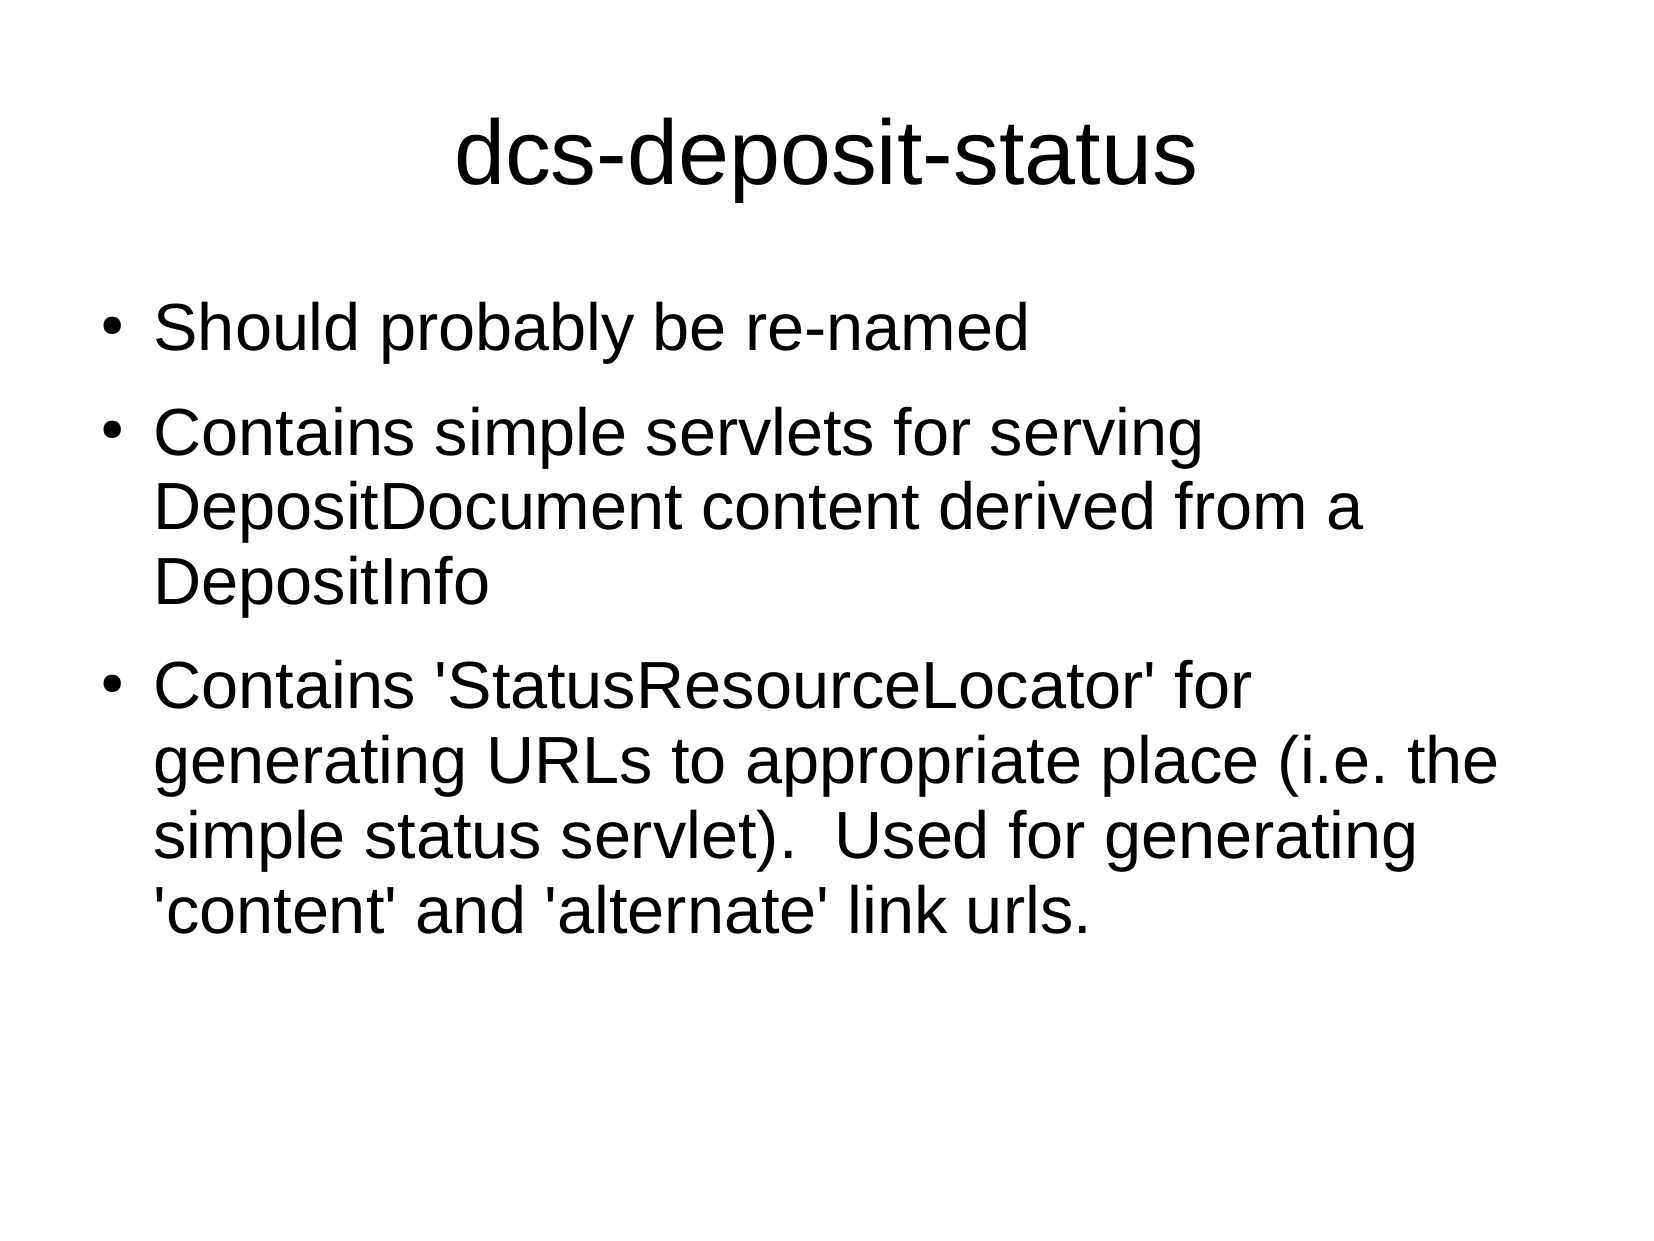

# dcs-deposit-status
Should probably be re-named
Contains simple servlets for serving DepositDocument content derived from a DepositInfo
Contains 'StatusResourceLocator' for generating URLs to appropriate place (i.e. the simple status servlet). Used for generating 'content' and 'alternate' link urls.